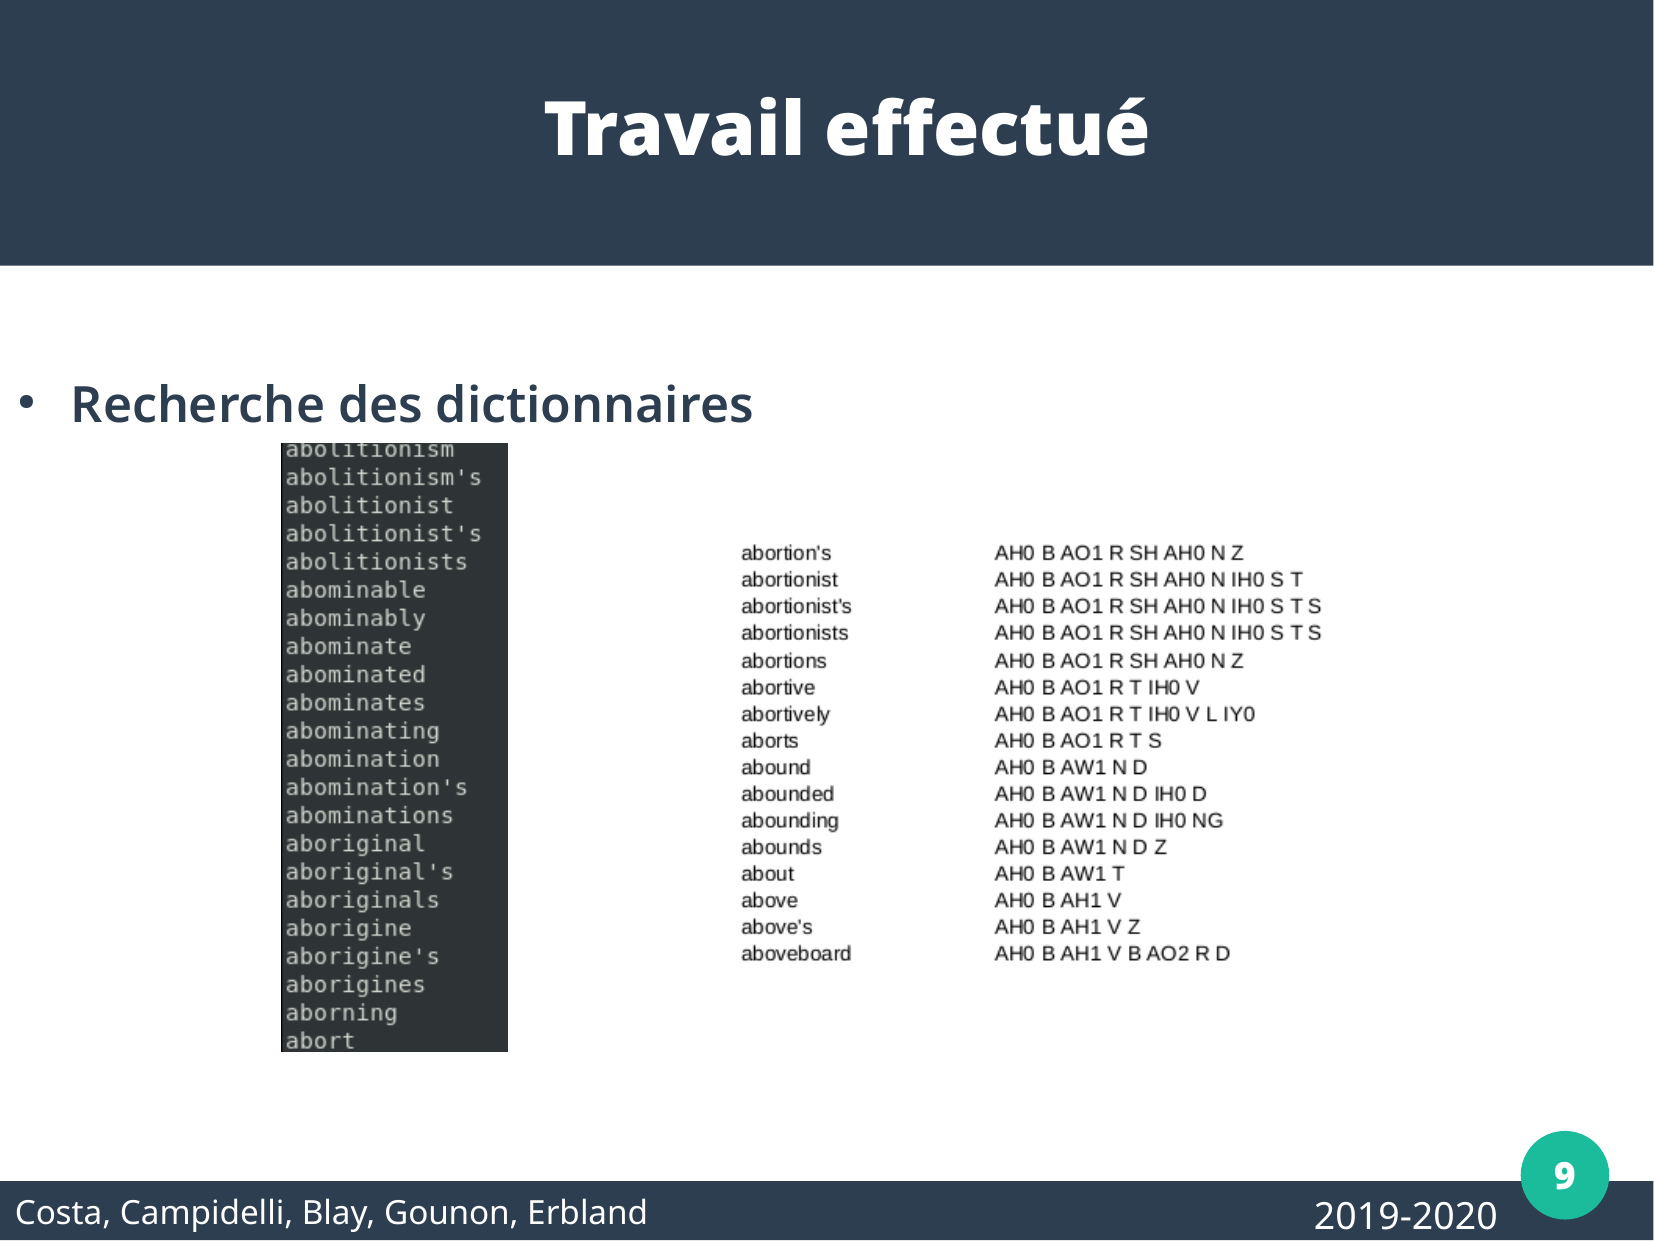

# Travail effectué
Recherche des dictionnaires
9
Costa, Campidelli, Blay, Gounon, Erbland
2019-2020